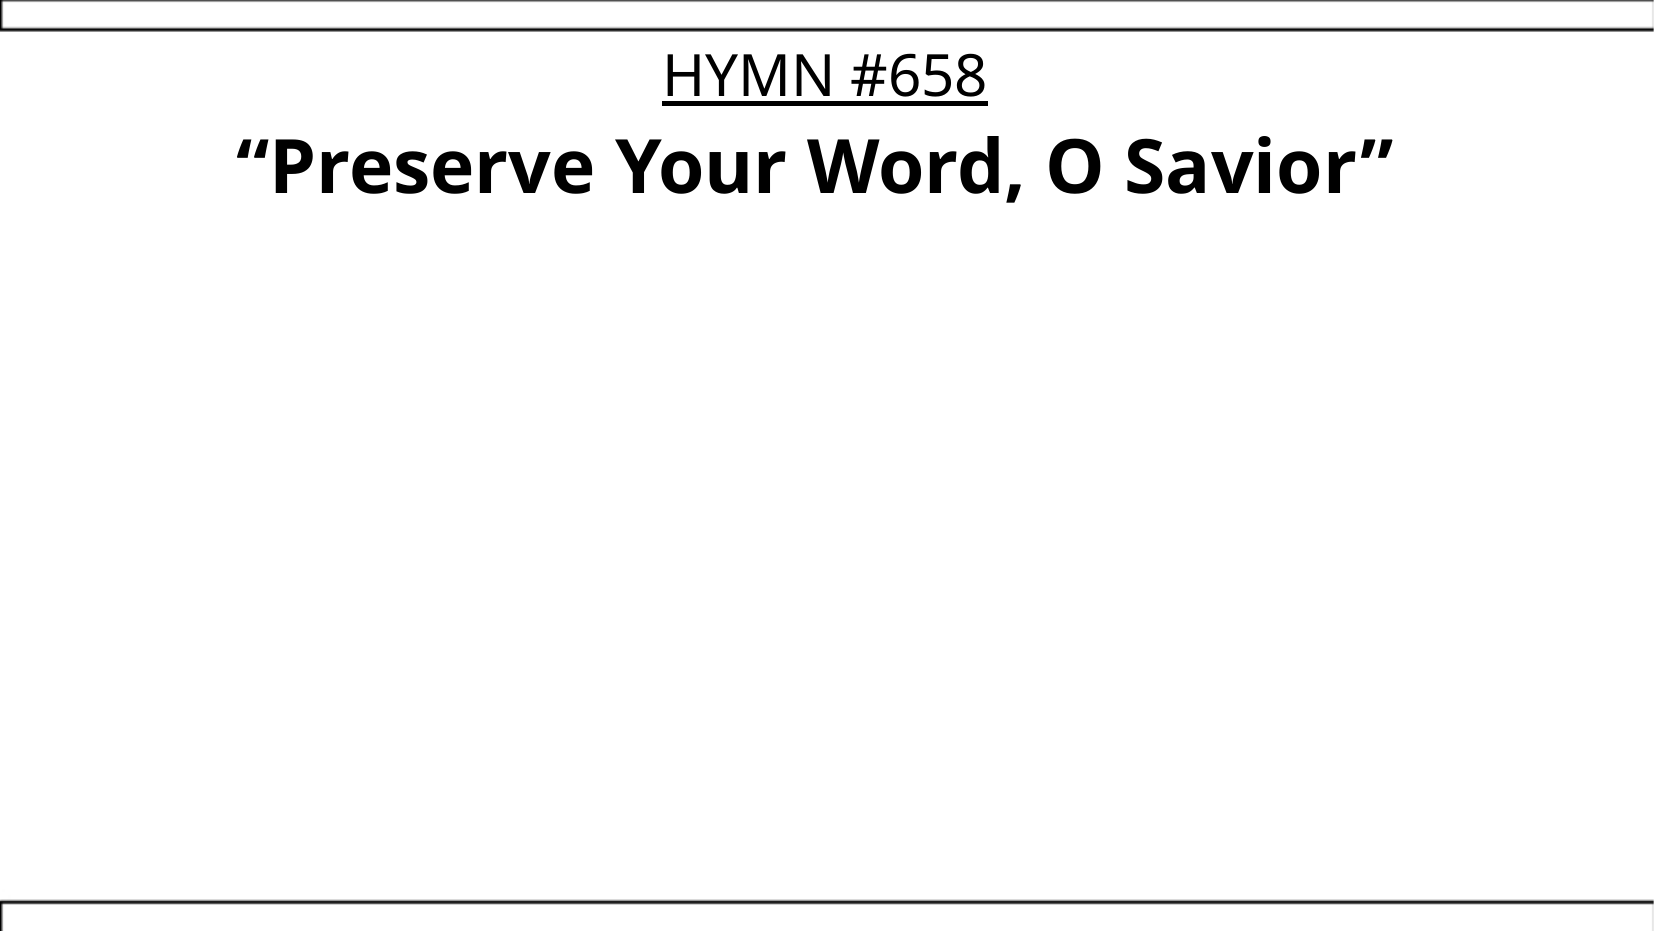

HYMN #658
“Preserve Your Word, O Savior”